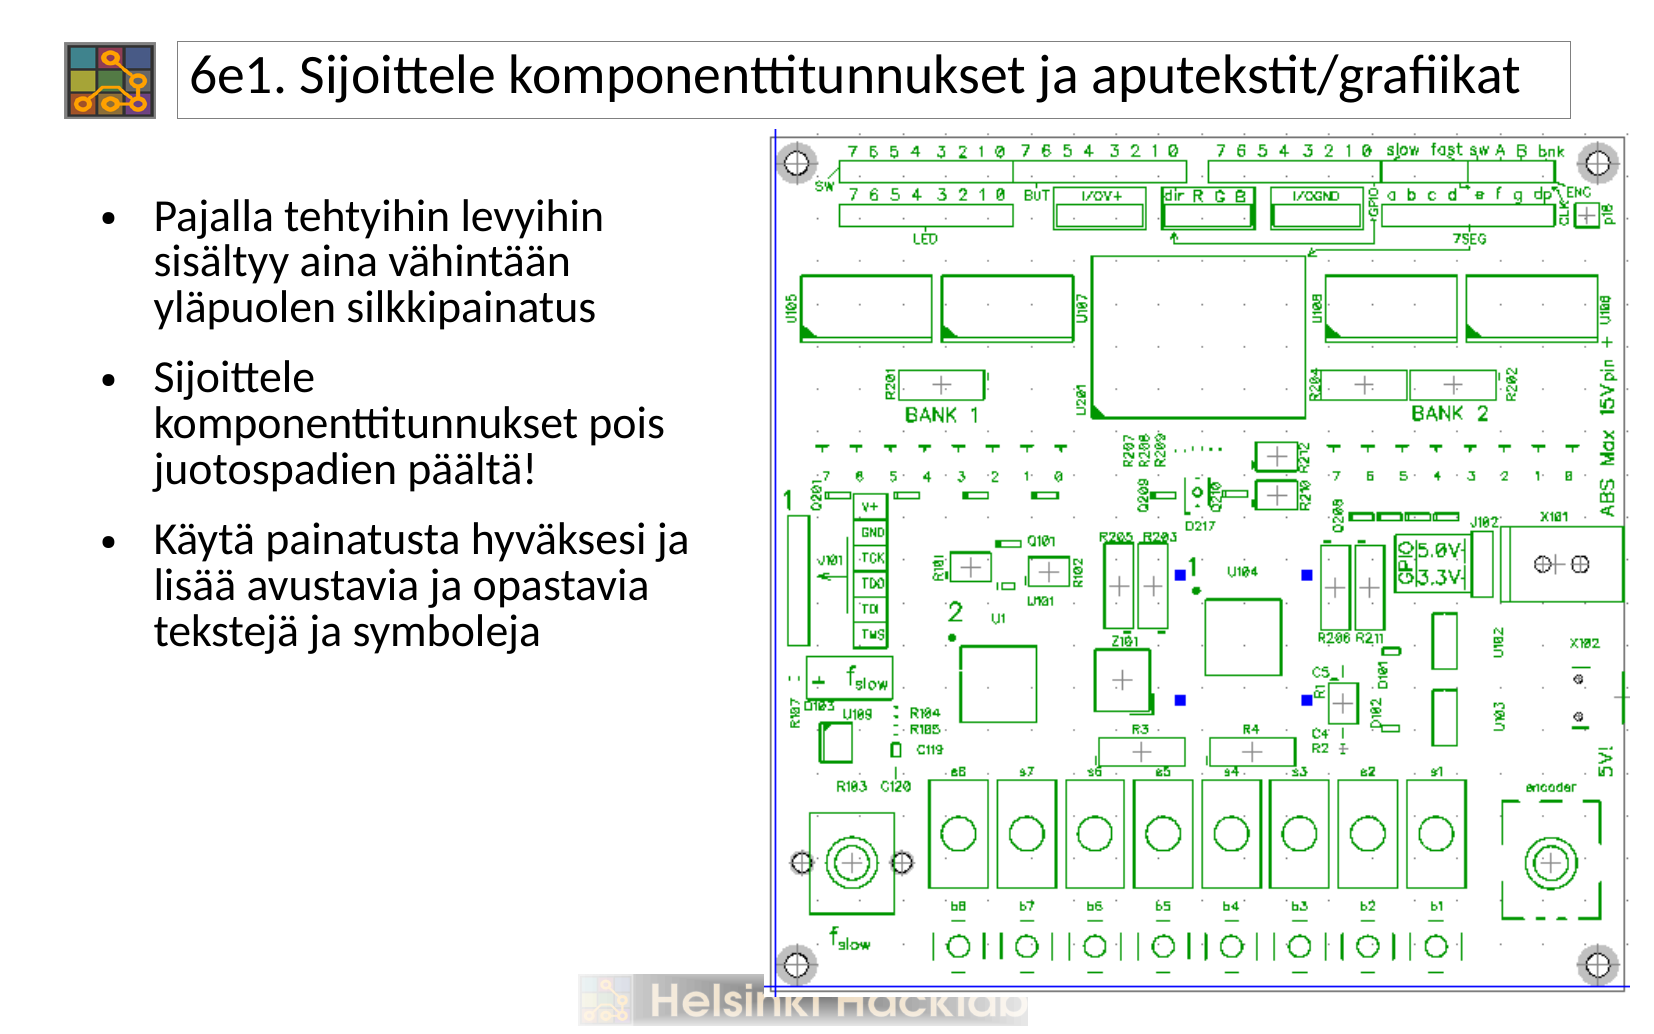

# 6e1. Sijoittele komponenttitunnukset ja aputekstit/grafiikat
Pajalla tehtyihin levyihin sisältyy aina vähintään yläpuolen silkkipainatus
Sijoittele komponenttitunnukset pois juotospadien päältä!
Käytä painatusta hyväksesi ja lisää avustavia ja opastavia tekstejä ja symboleja